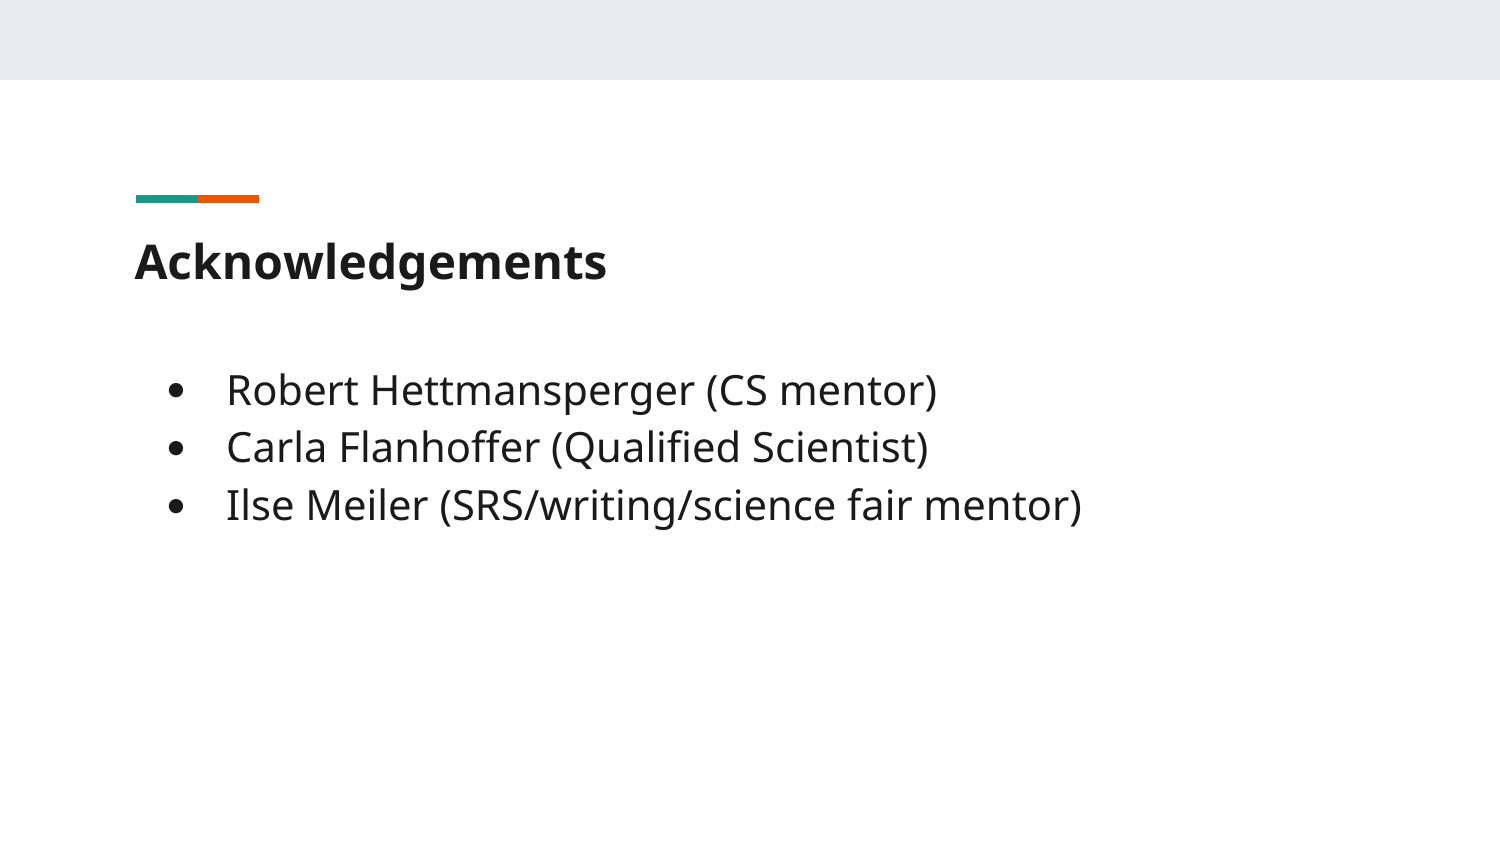

# Acknowledgements
Robert Hettmansperger (CS mentor)
Carla Flanhoffer (Qualified Scientist)
Ilse Meiler (SRS/writing/science fair mentor)